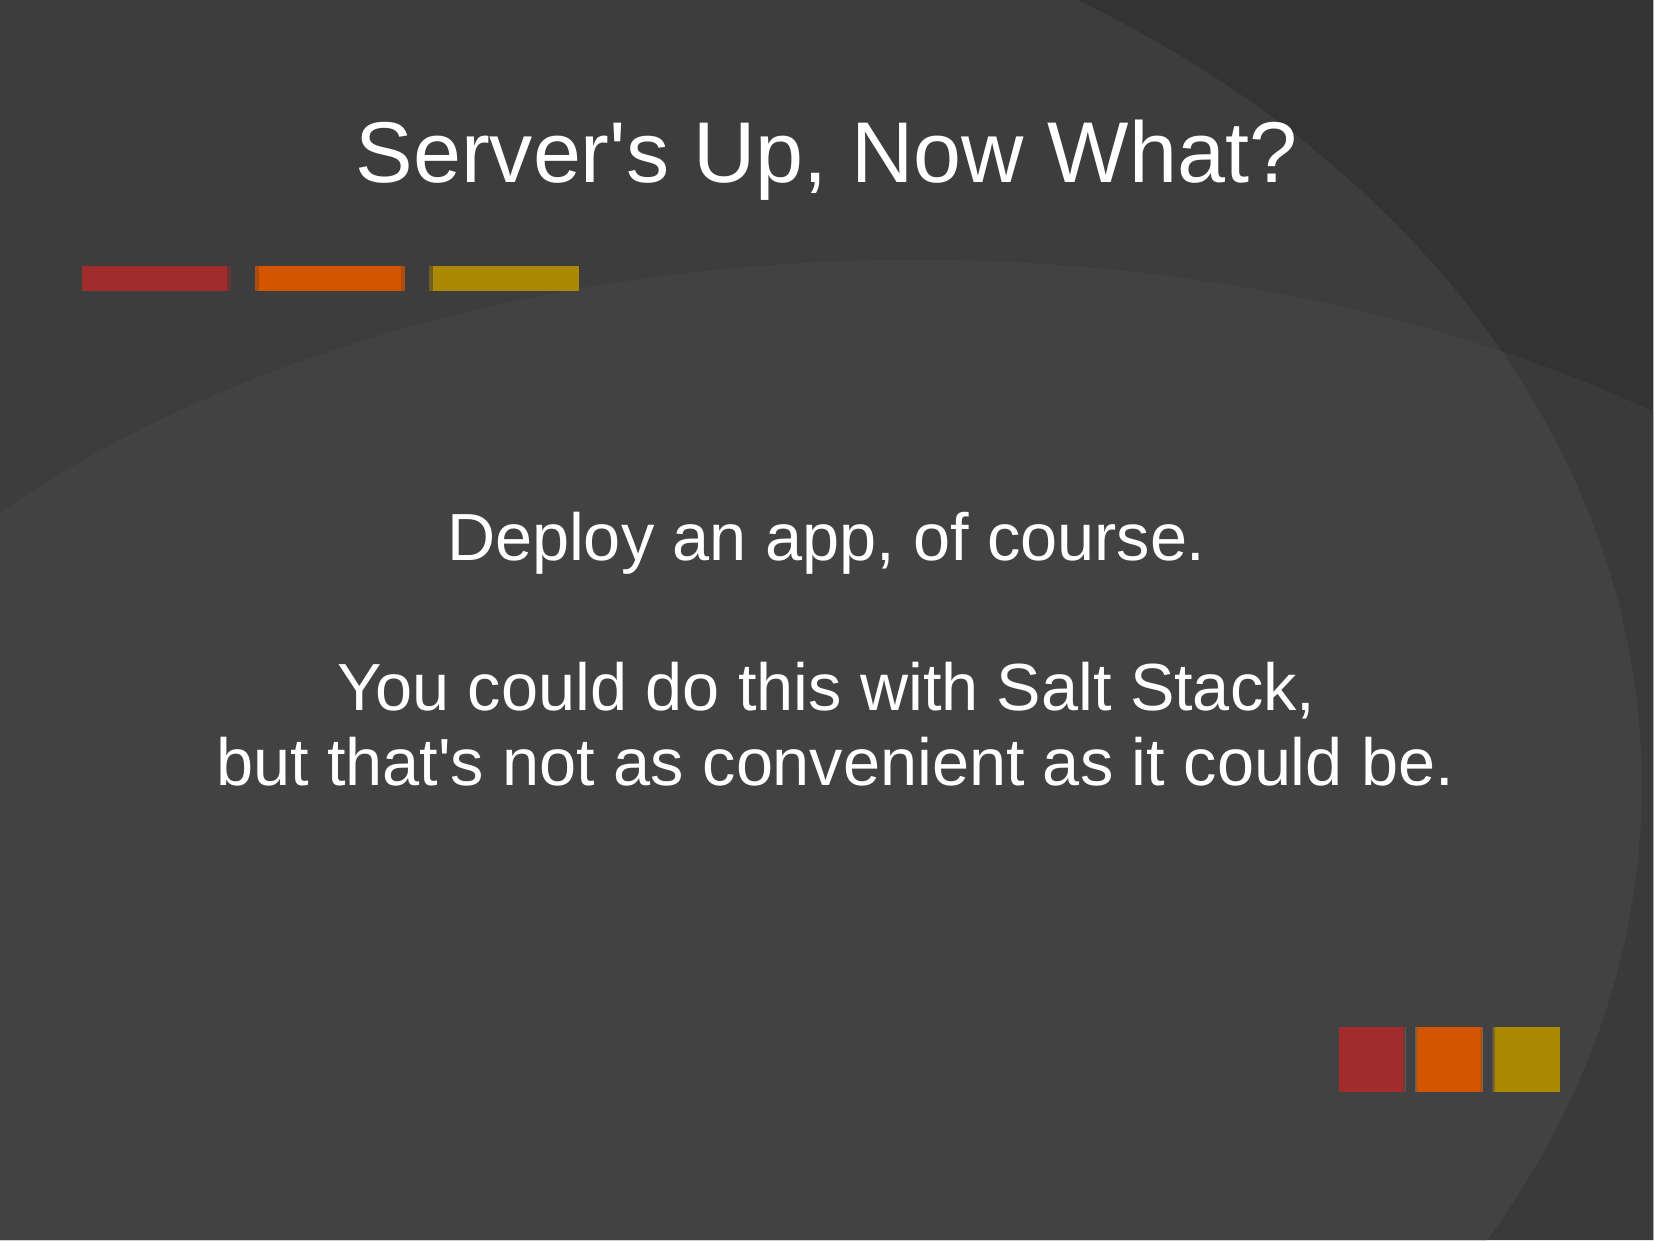

# Server's Up, Now What?
Deploy an app, of course.
You could do this with Salt Stack,
 but that's not as convenient as it could be.